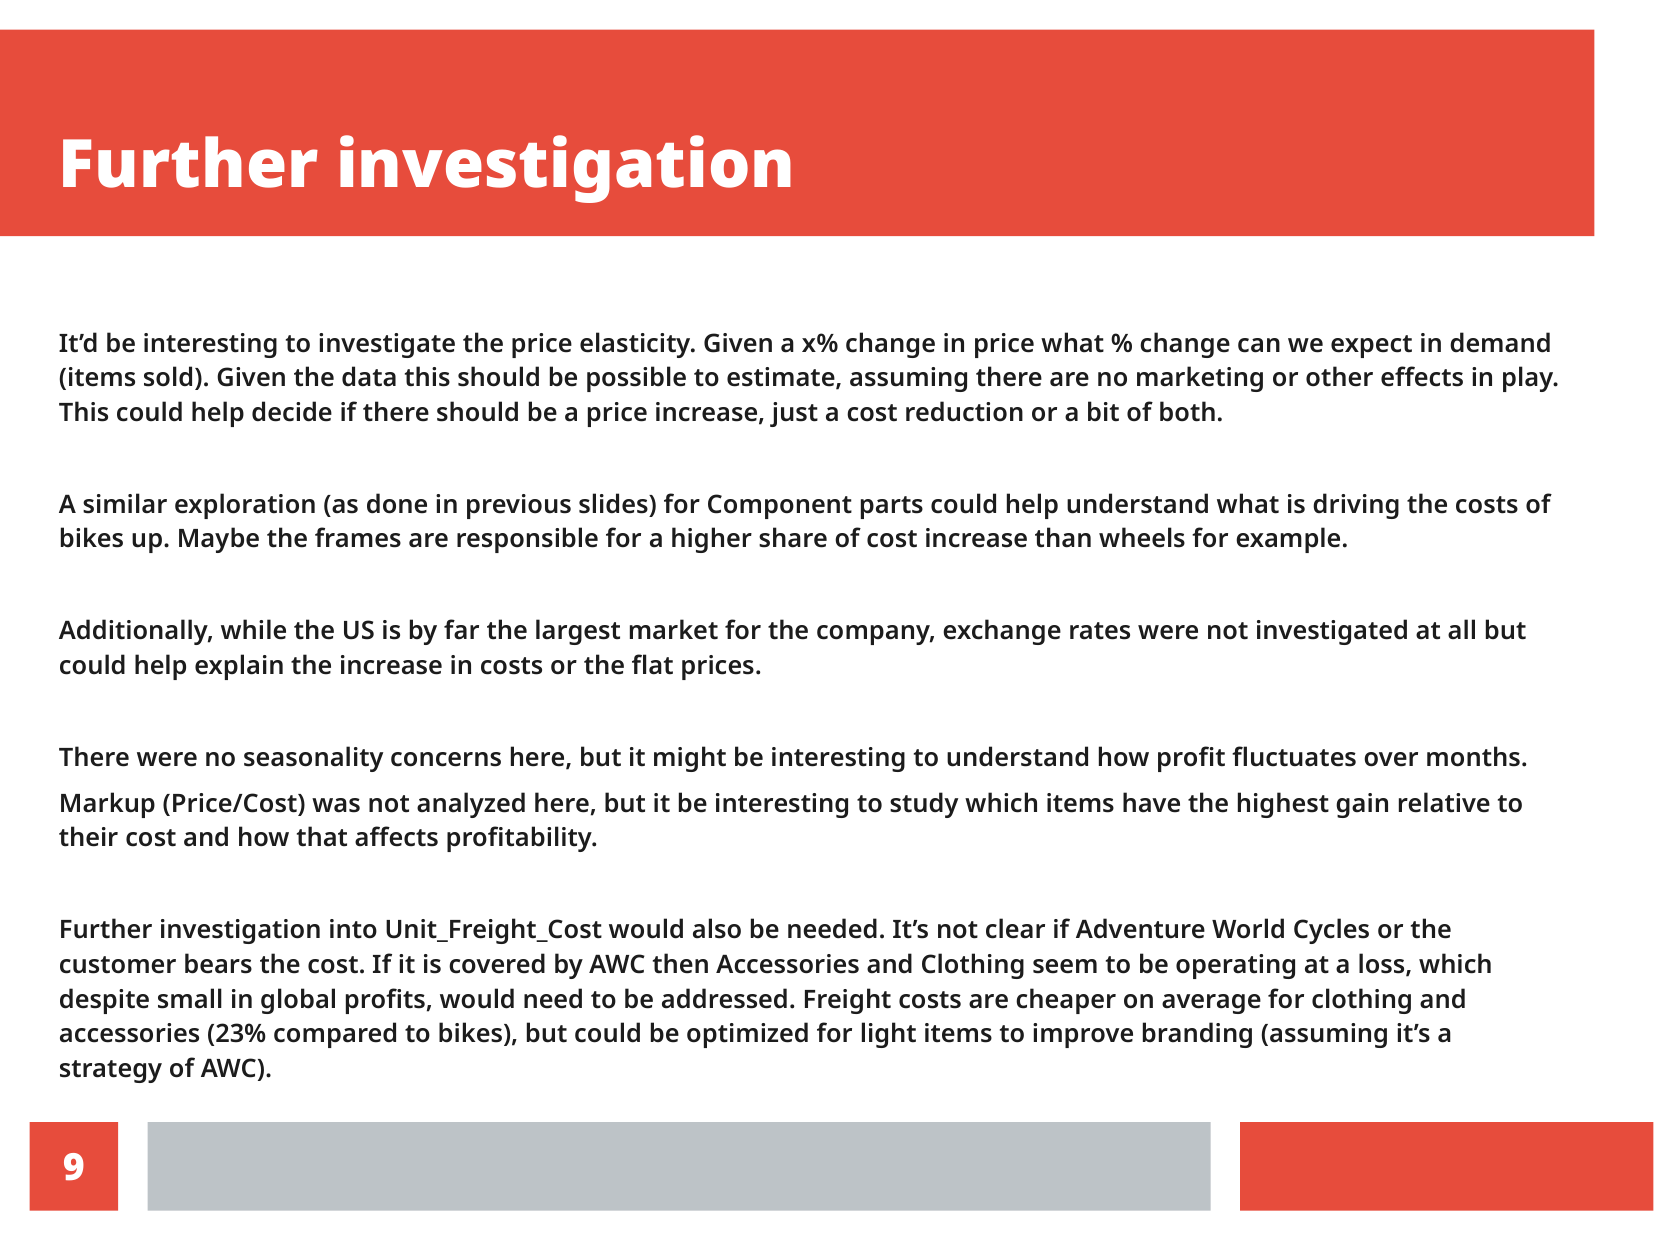

# Further investigation
It’d be interesting to investigate the price elasticity. Given a x% change in price what % change can we expect in demand (items sold). Given the data this should be possible to estimate, assuming there are no marketing or other effects in play. This could help decide if there should be a price increase, just a cost reduction or a bit of both.
A similar exploration (as done in previous slides) for Component parts could help understand what is driving the costs of bikes up. Maybe the frames are responsible for a higher share of cost increase than wheels for example.
Additionally, while the US is by far the largest market for the company, exchange rates were not investigated at all but could help explain the increase in costs or the flat prices.
There were no seasonality concerns here, but it might be interesting to understand how profit fluctuates over months.
Markup (Price/Cost) was not analyzed here, but it be interesting to study which items have the highest gain relative to their cost and how that affects profitability.
Further investigation into Unit_Freight_Cost would also be needed. It’s not clear if Adventure World Cycles or the customer bears the cost. If it is covered by AWC then Accessories and Clothing seem to be operating at a loss, which despite small in global profits, would need to be addressed. Freight costs are cheaper on average for clothing and accessories (23% compared to bikes), but could be optimized for light items to improve branding (assuming it’s a strategy of AWC).
9